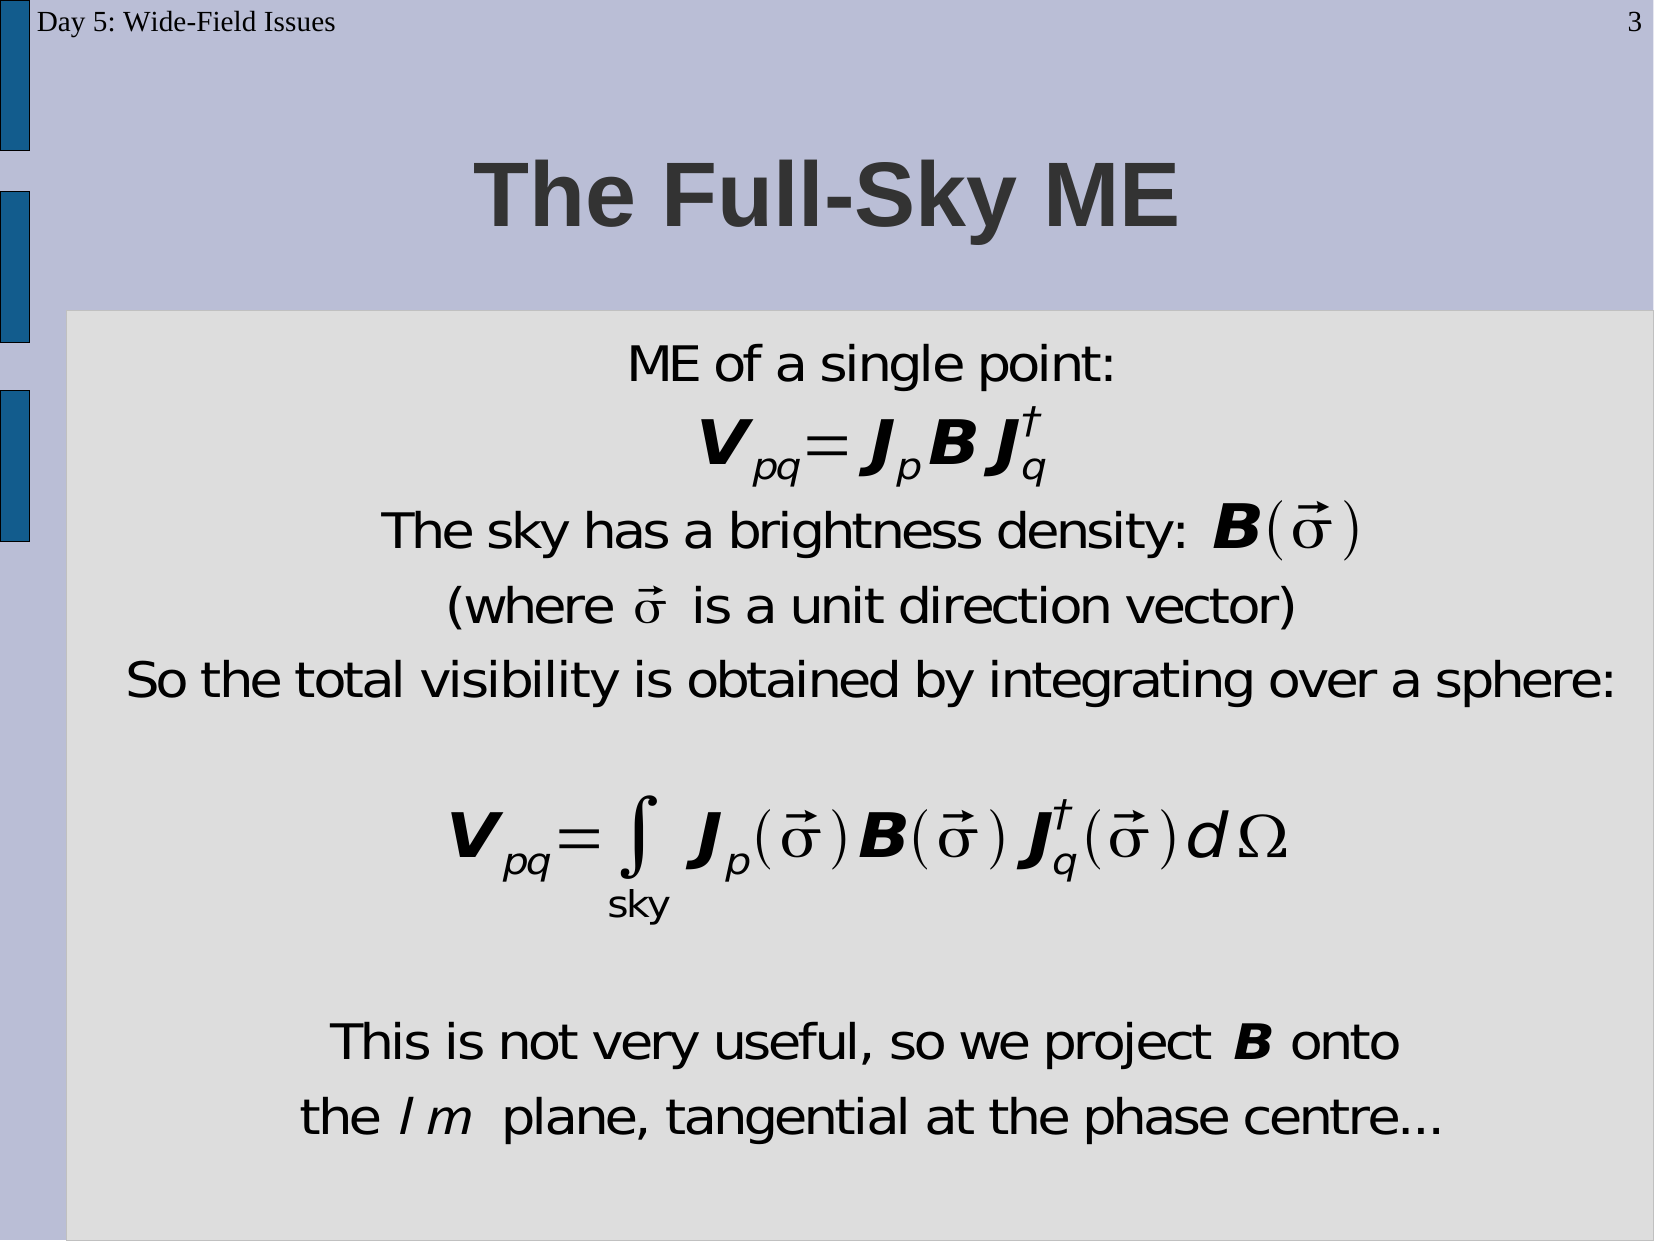

Day 5: Wide-Field Issues
3
# The Full-Sky ME